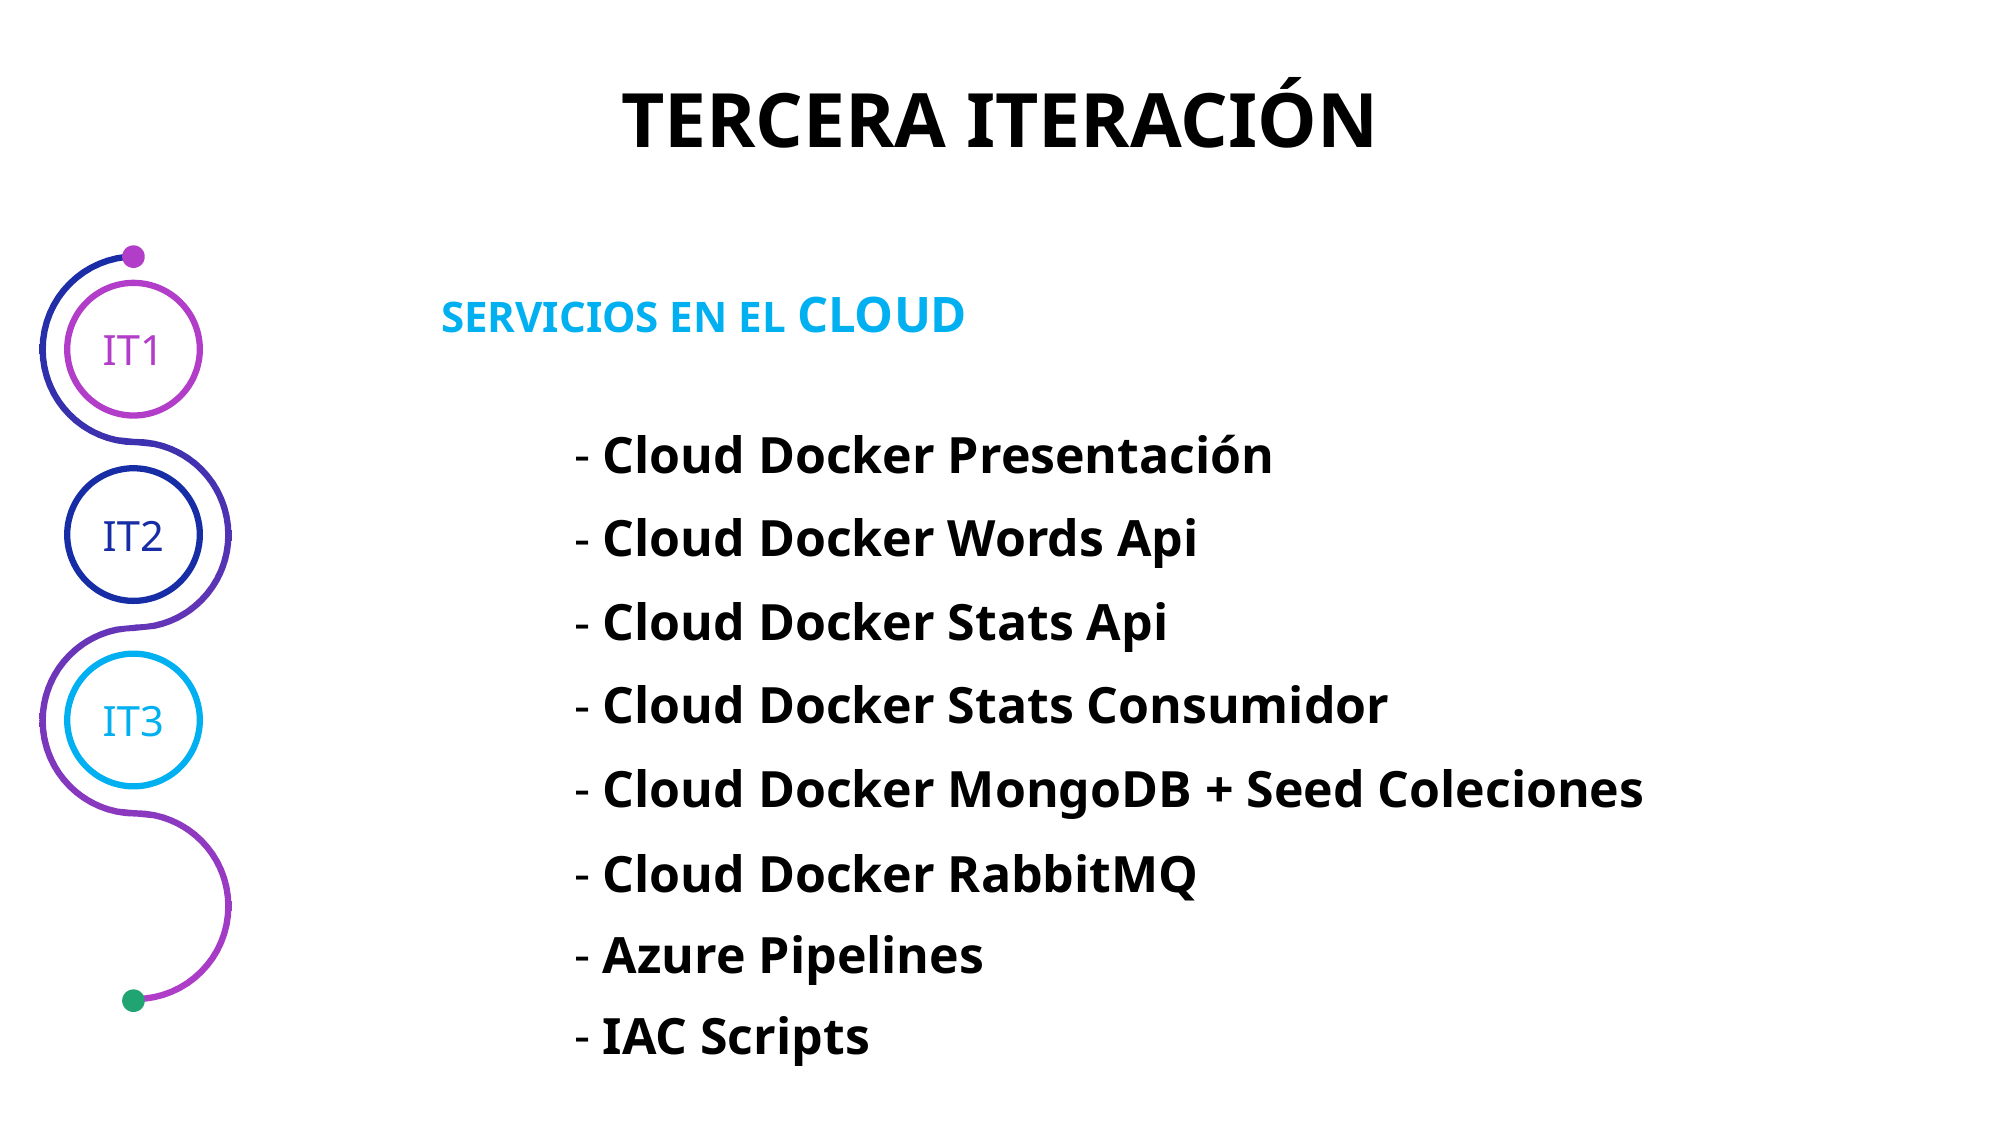

TERCERA Iteración
IT1
# SERVICIOS EN EL CLOUD
Cloud Docker Presentación
IT2
Cloud Docker Words Api
Cloud Docker Stats Api
IT3
Cloud Docker Stats Consumidor
Cloud Docker MongoDB + Seed Coleciones
Cloud Docker RabbitMQ
Azure Pipelines
IAC Scripts